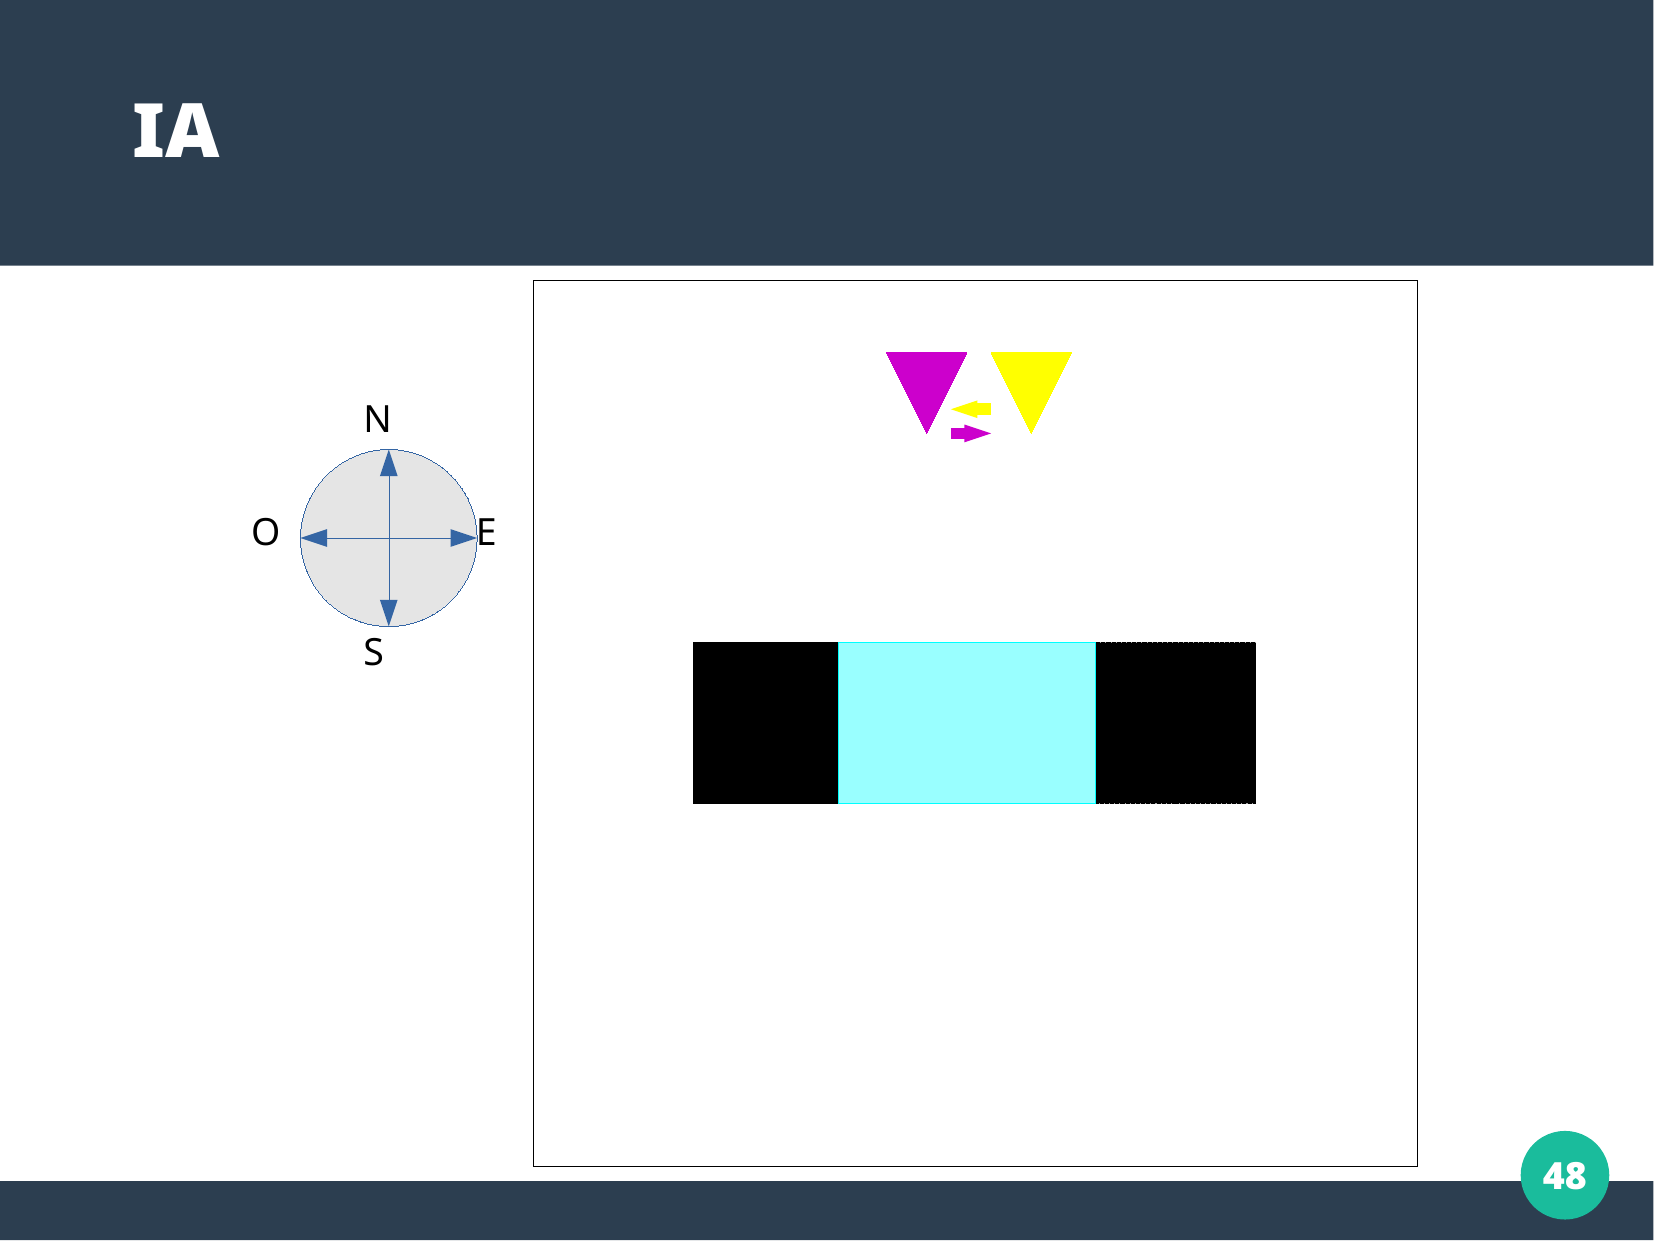

# IA
N
O
E
S
48